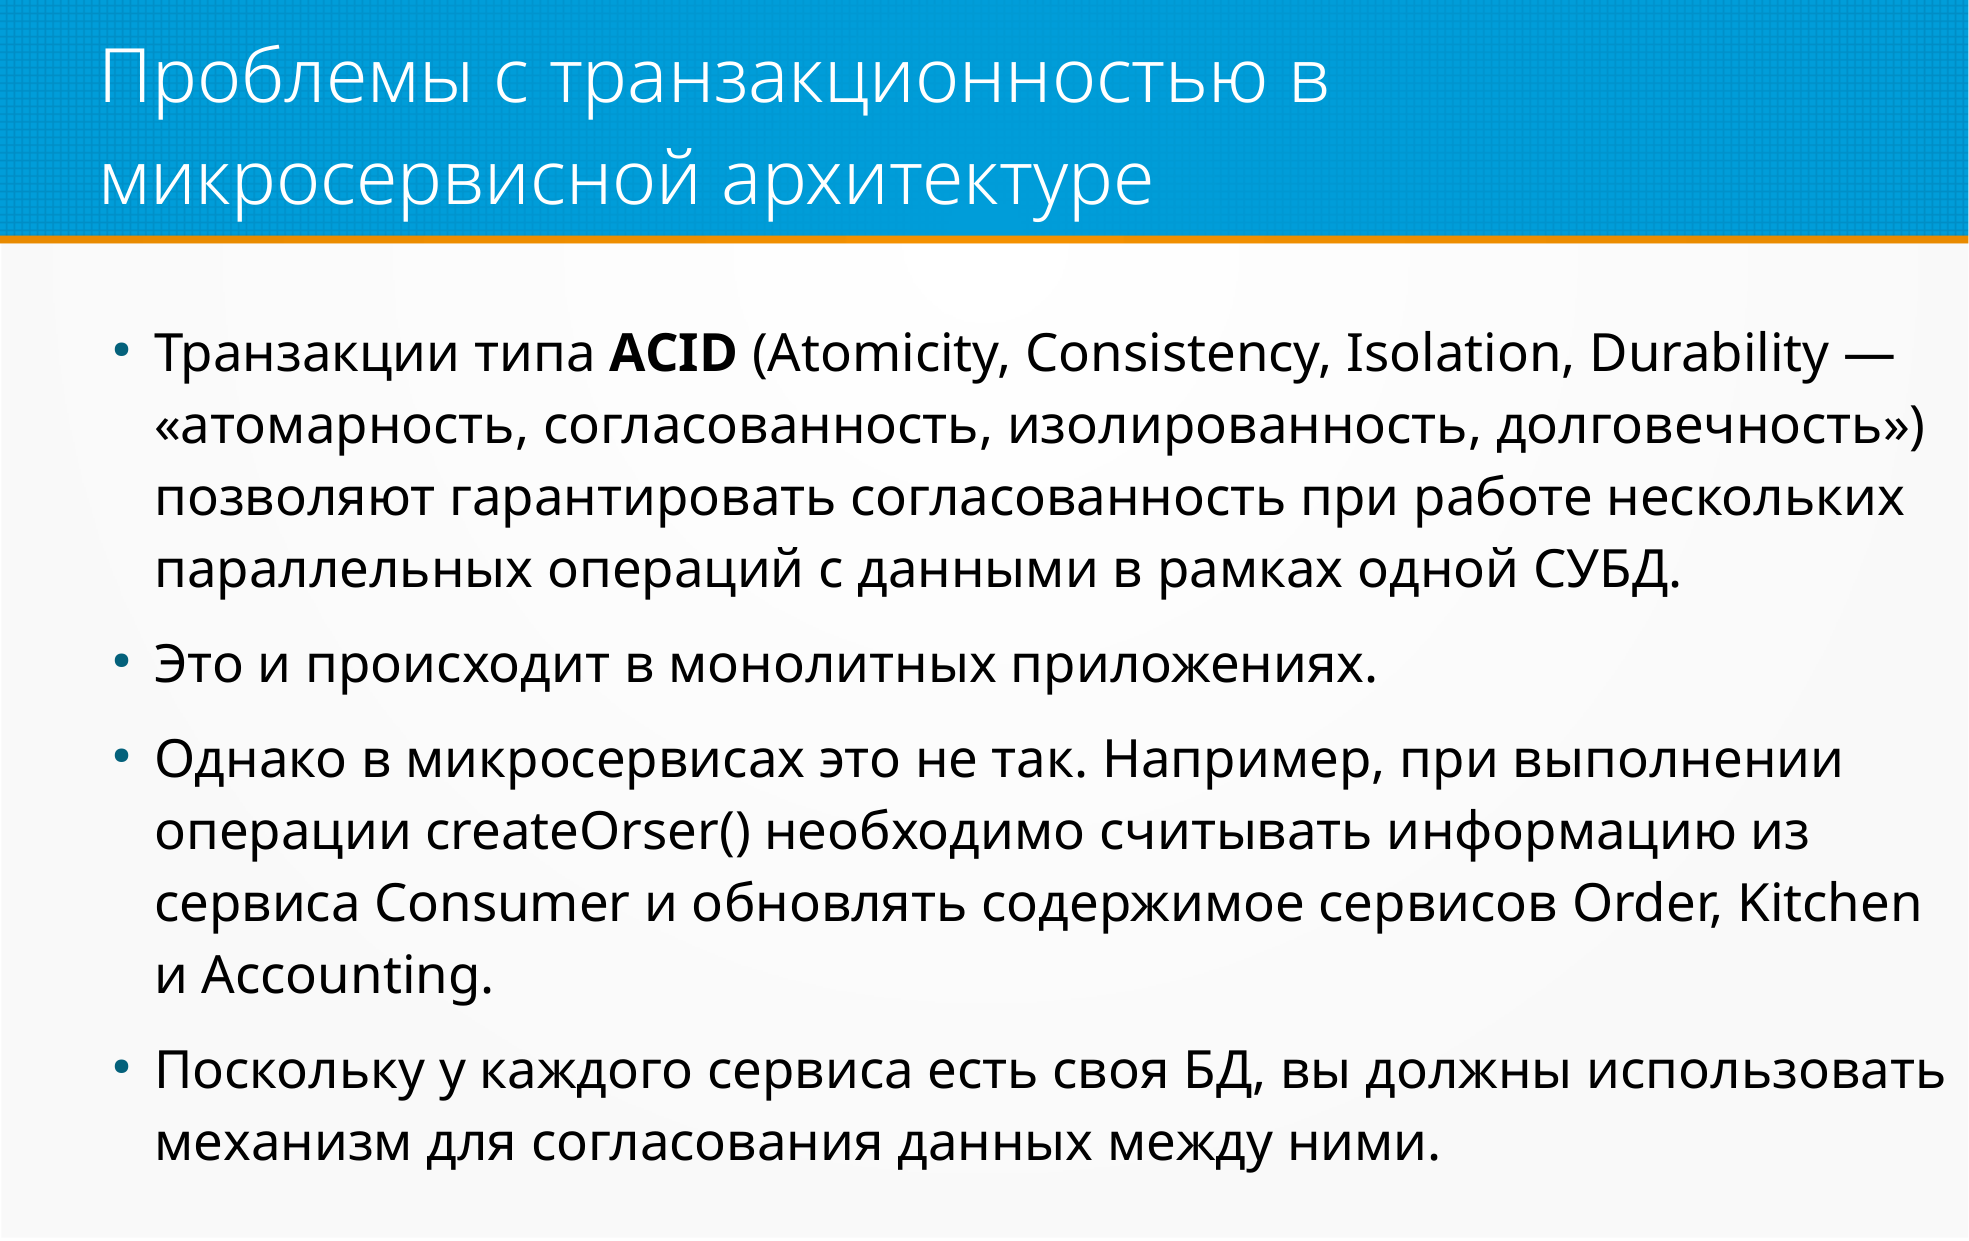

# Проблемы с транзакционностью в микросервисной архитектуре
Транзакции типа ACID (Atomicity, Consistency, Isolation, Durability — «атомарность, согласованность, изолированность, долговечность») позволяют гарантировать согласованность при работе нескольких параллельных операций с данными в рамках одной СУБД.
Это и происходит в монолитных приложениях.
Однако в микросервисах это не так. Например, при выполнении операции createOrser() необходимо считывать информацию из сервиса Consumer и обновлять содержимое сервисов Order, Kitchen и Accounting.
Поскольку у каждого сервиса есть своя БД, вы должны использовать механизм для согласования данных между ними.